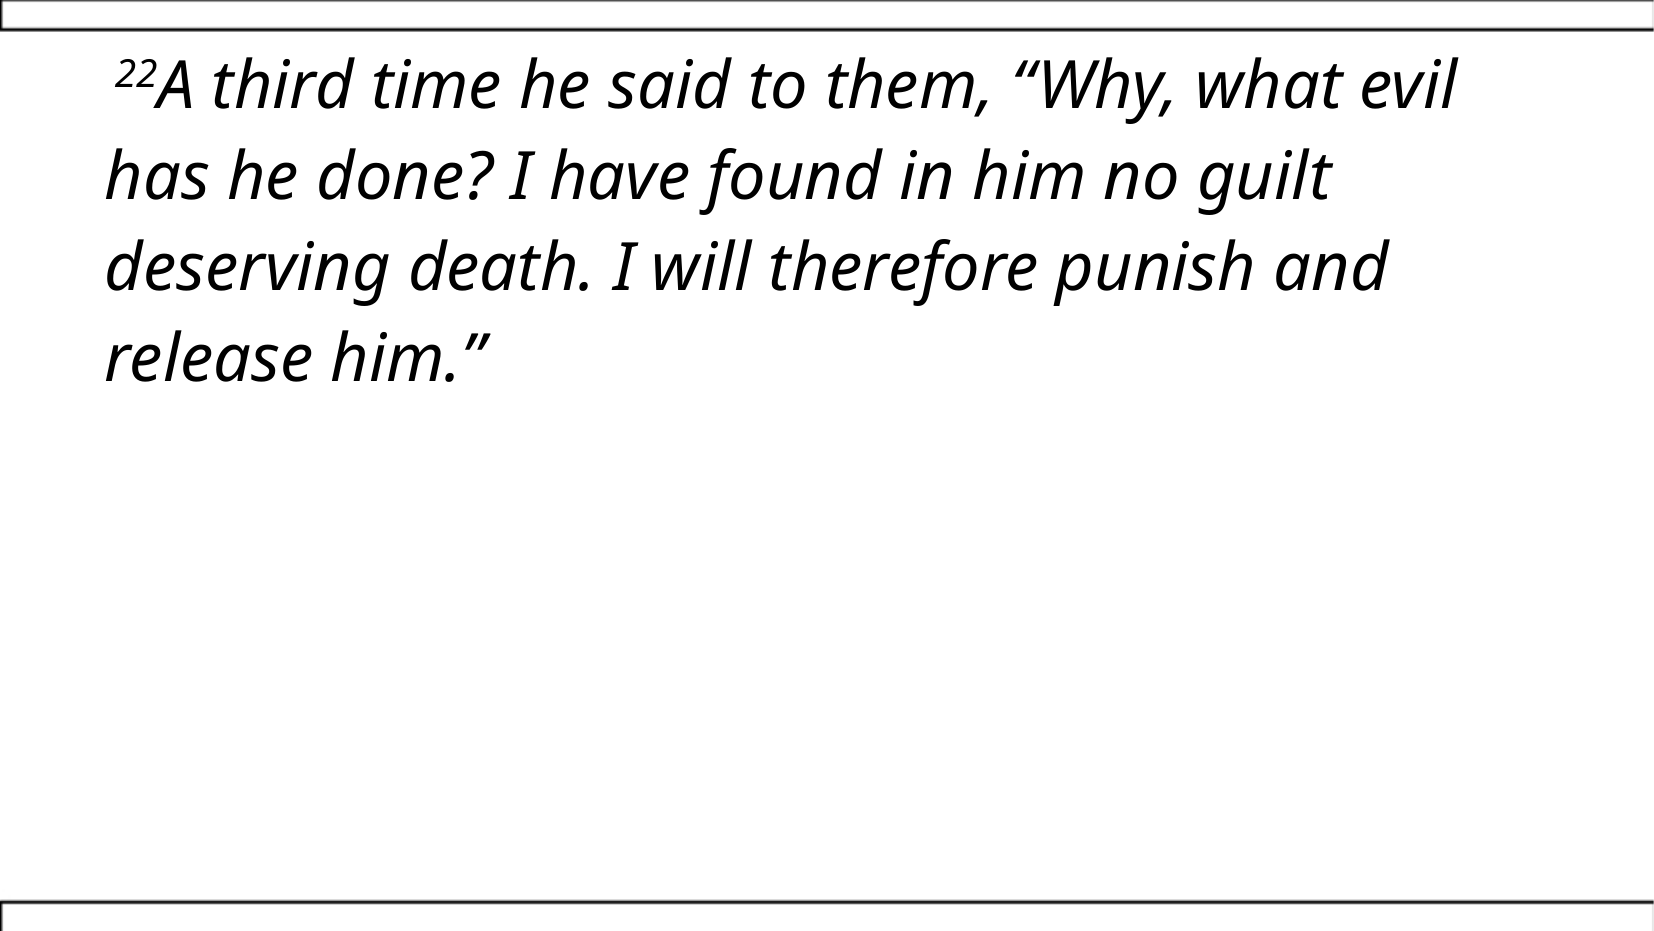

22A third time he said to them, “Why, what evil has he done? I have found in him no guilt deserving death. I will therefore punish and release him.”